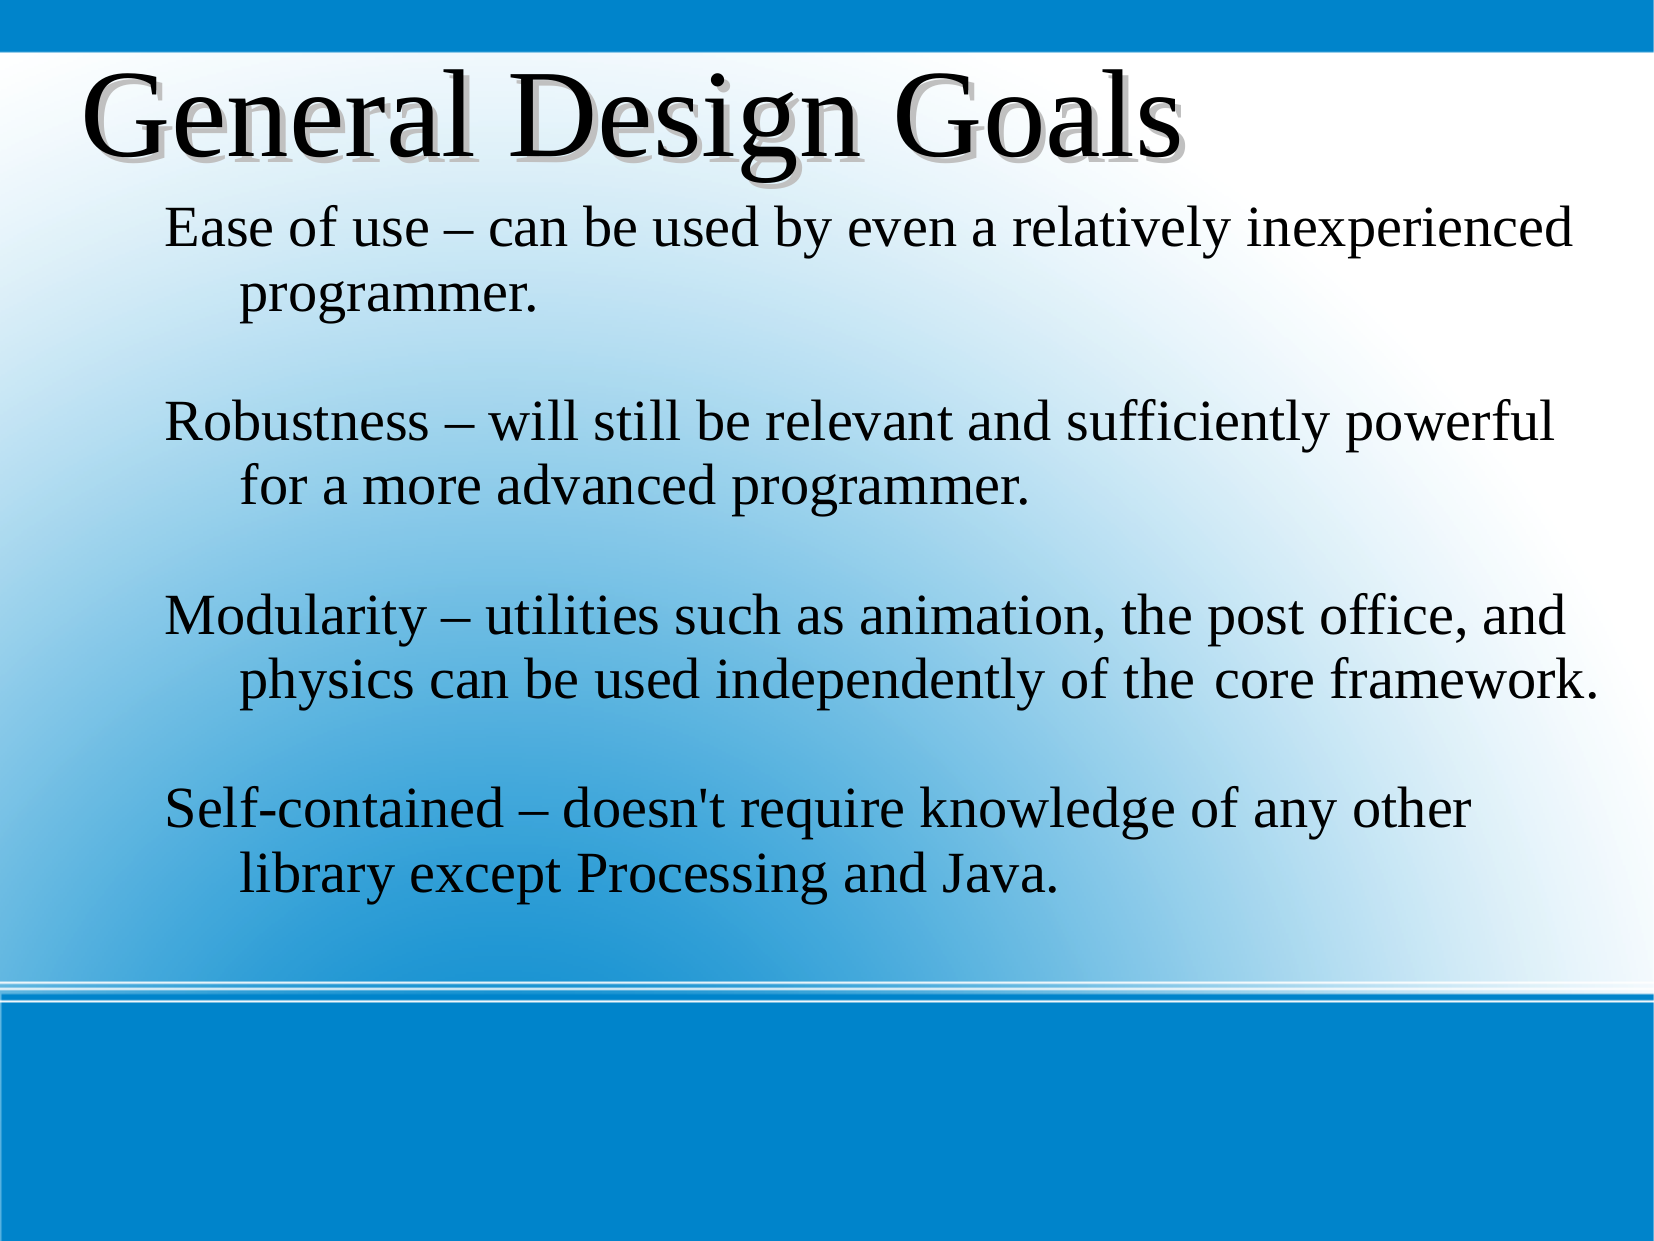

General Design Goals
Ease of use – can be used by even a relatively inexperienced 	programmer.
Robustness – will still be relevant and sufficiently powerful 		for a more advanced programmer.
Modularity – utilities such as animation, the post office, and 		physics can be used independently of the 	core framework.
Self-contained – doesn't require knowledge of any other			library except Processing and Java.